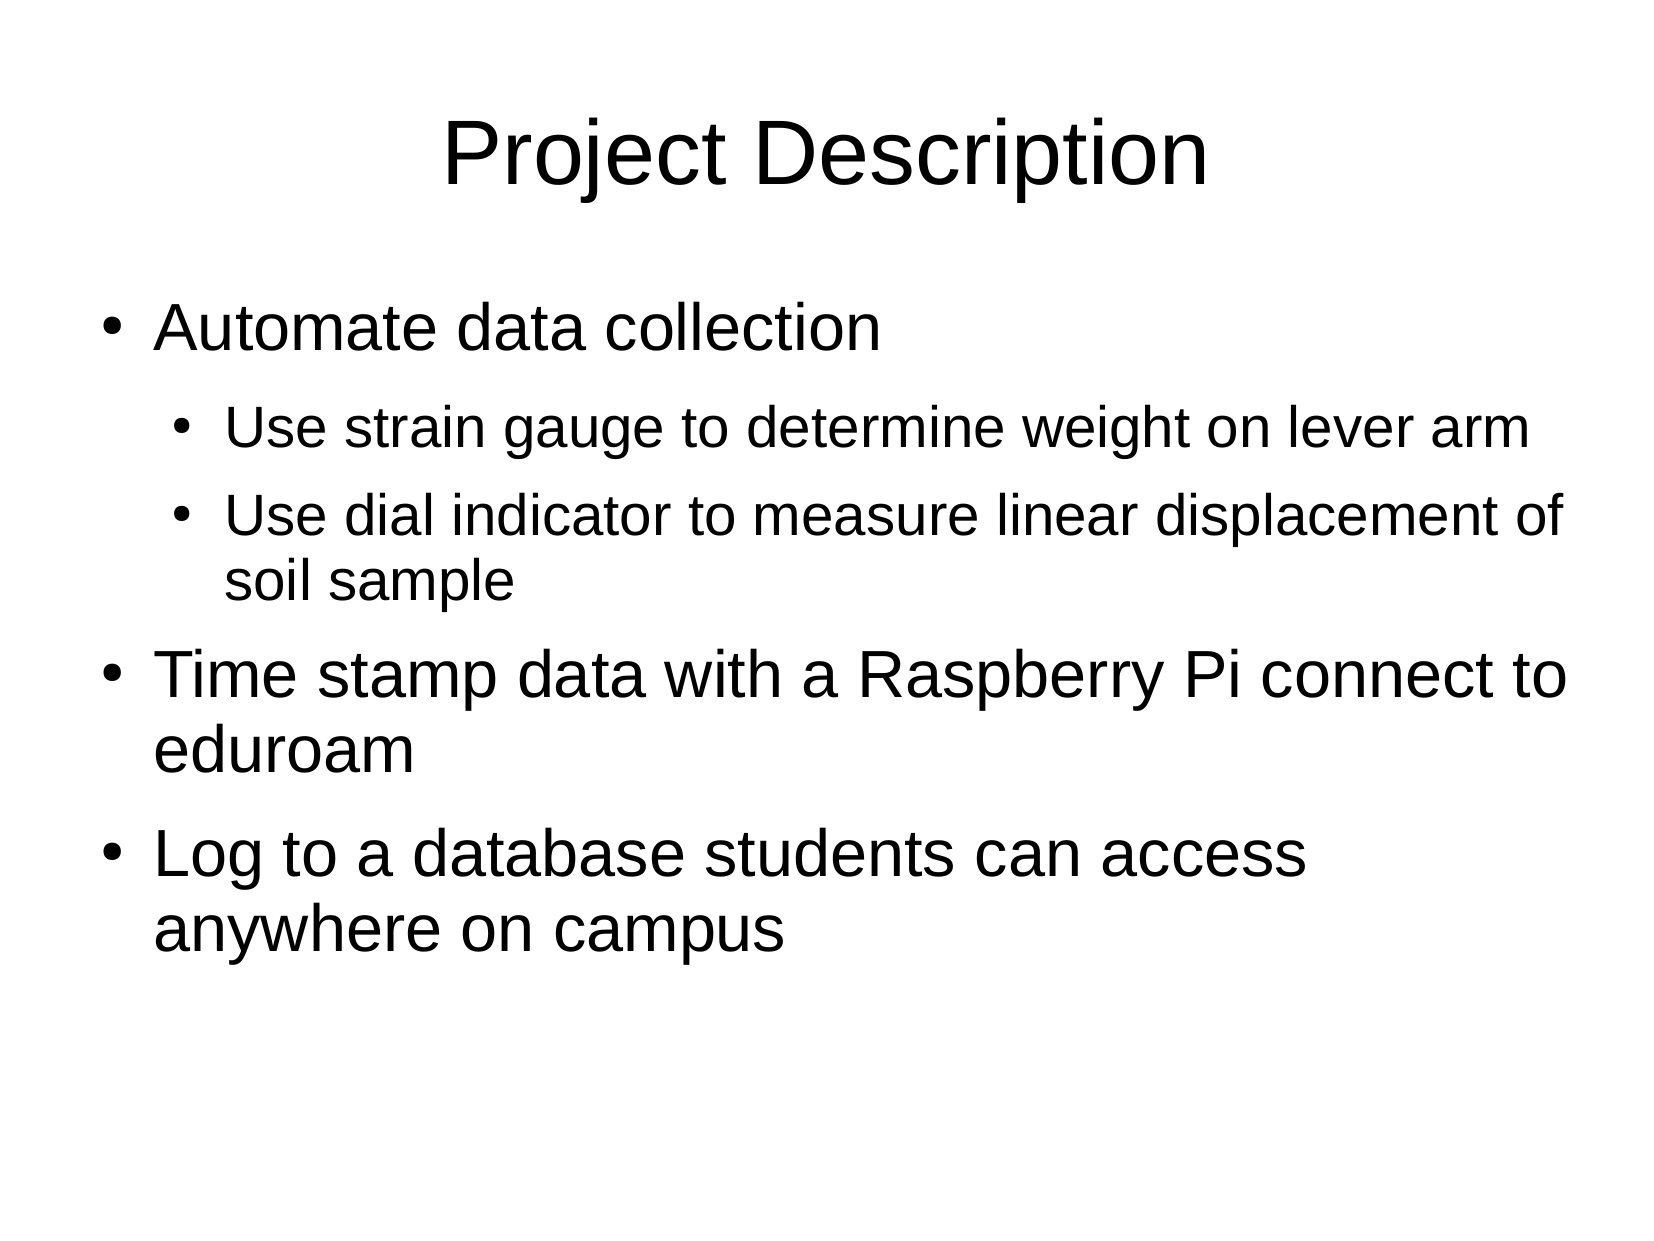

# Project Description
Automate data collection
Use strain gauge to determine weight on lever arm
Use dial indicator to measure linear displacement of soil sample
Time stamp data with a Raspberry Pi connect to eduroam
Log to a database students can access anywhere on campus